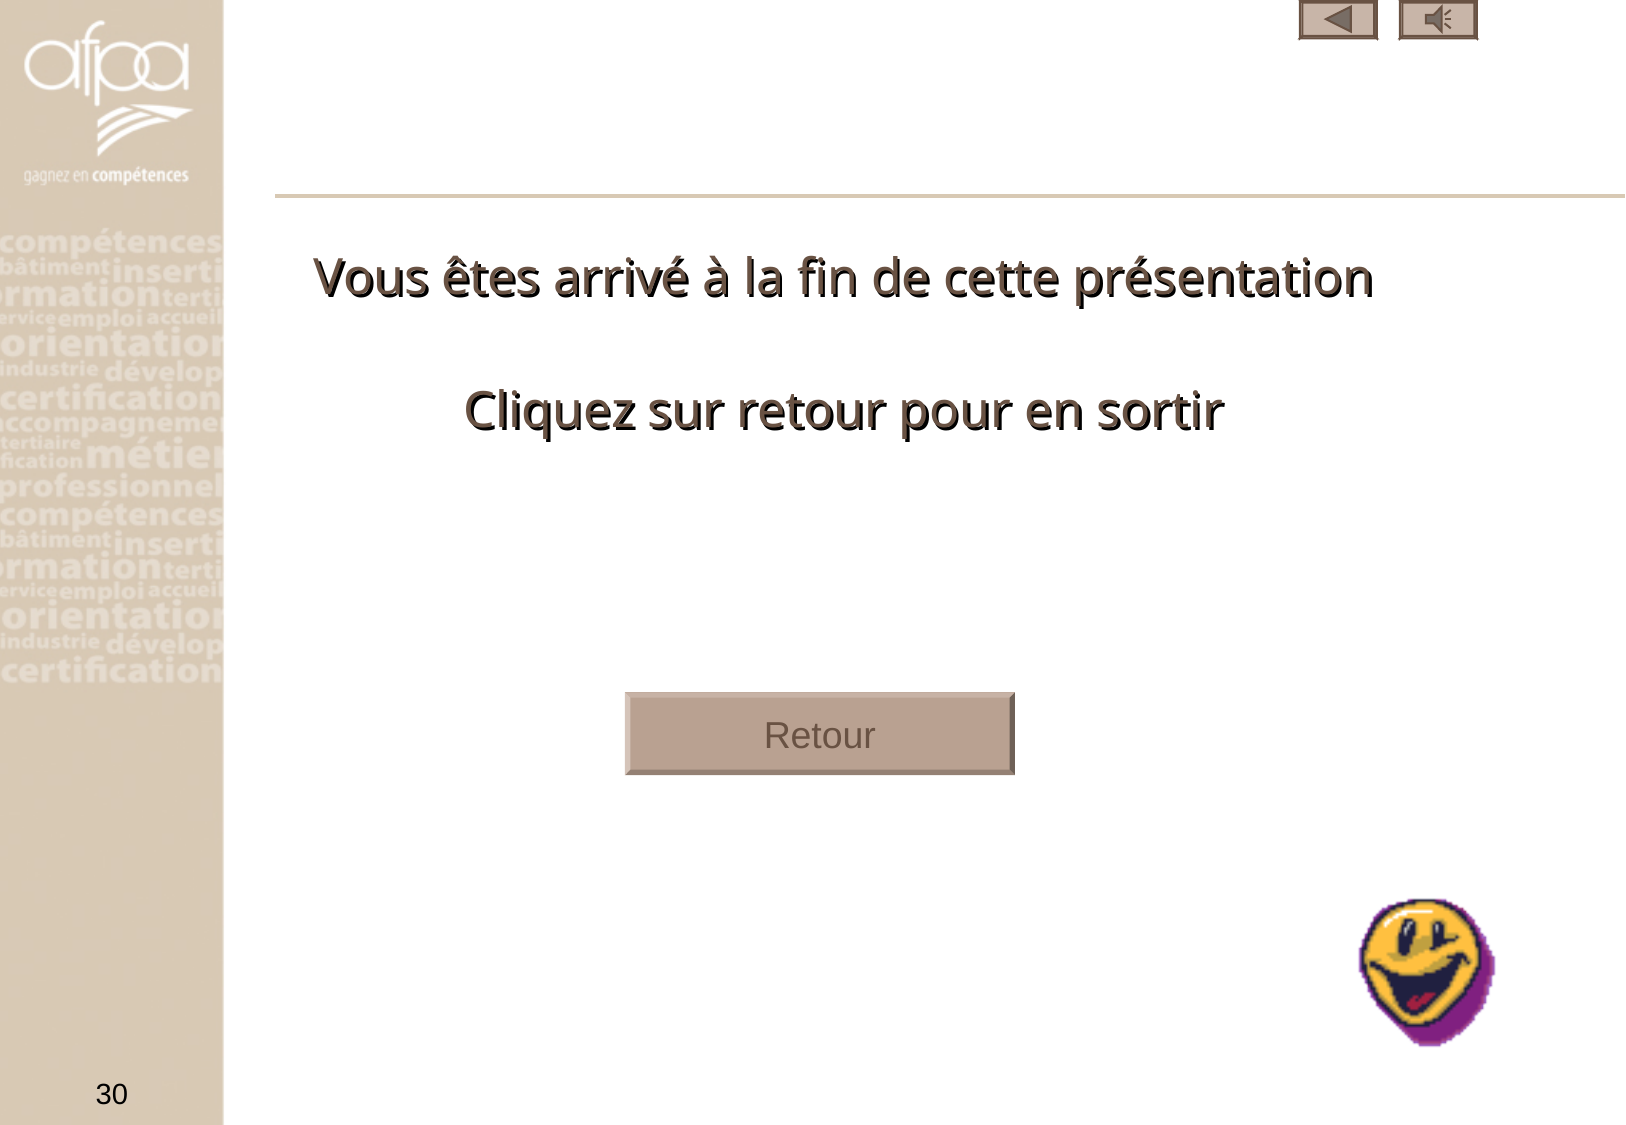

Vous êtes arrivé à la fin de cette présentation
Cliquez sur retour pour en sortir
Retour